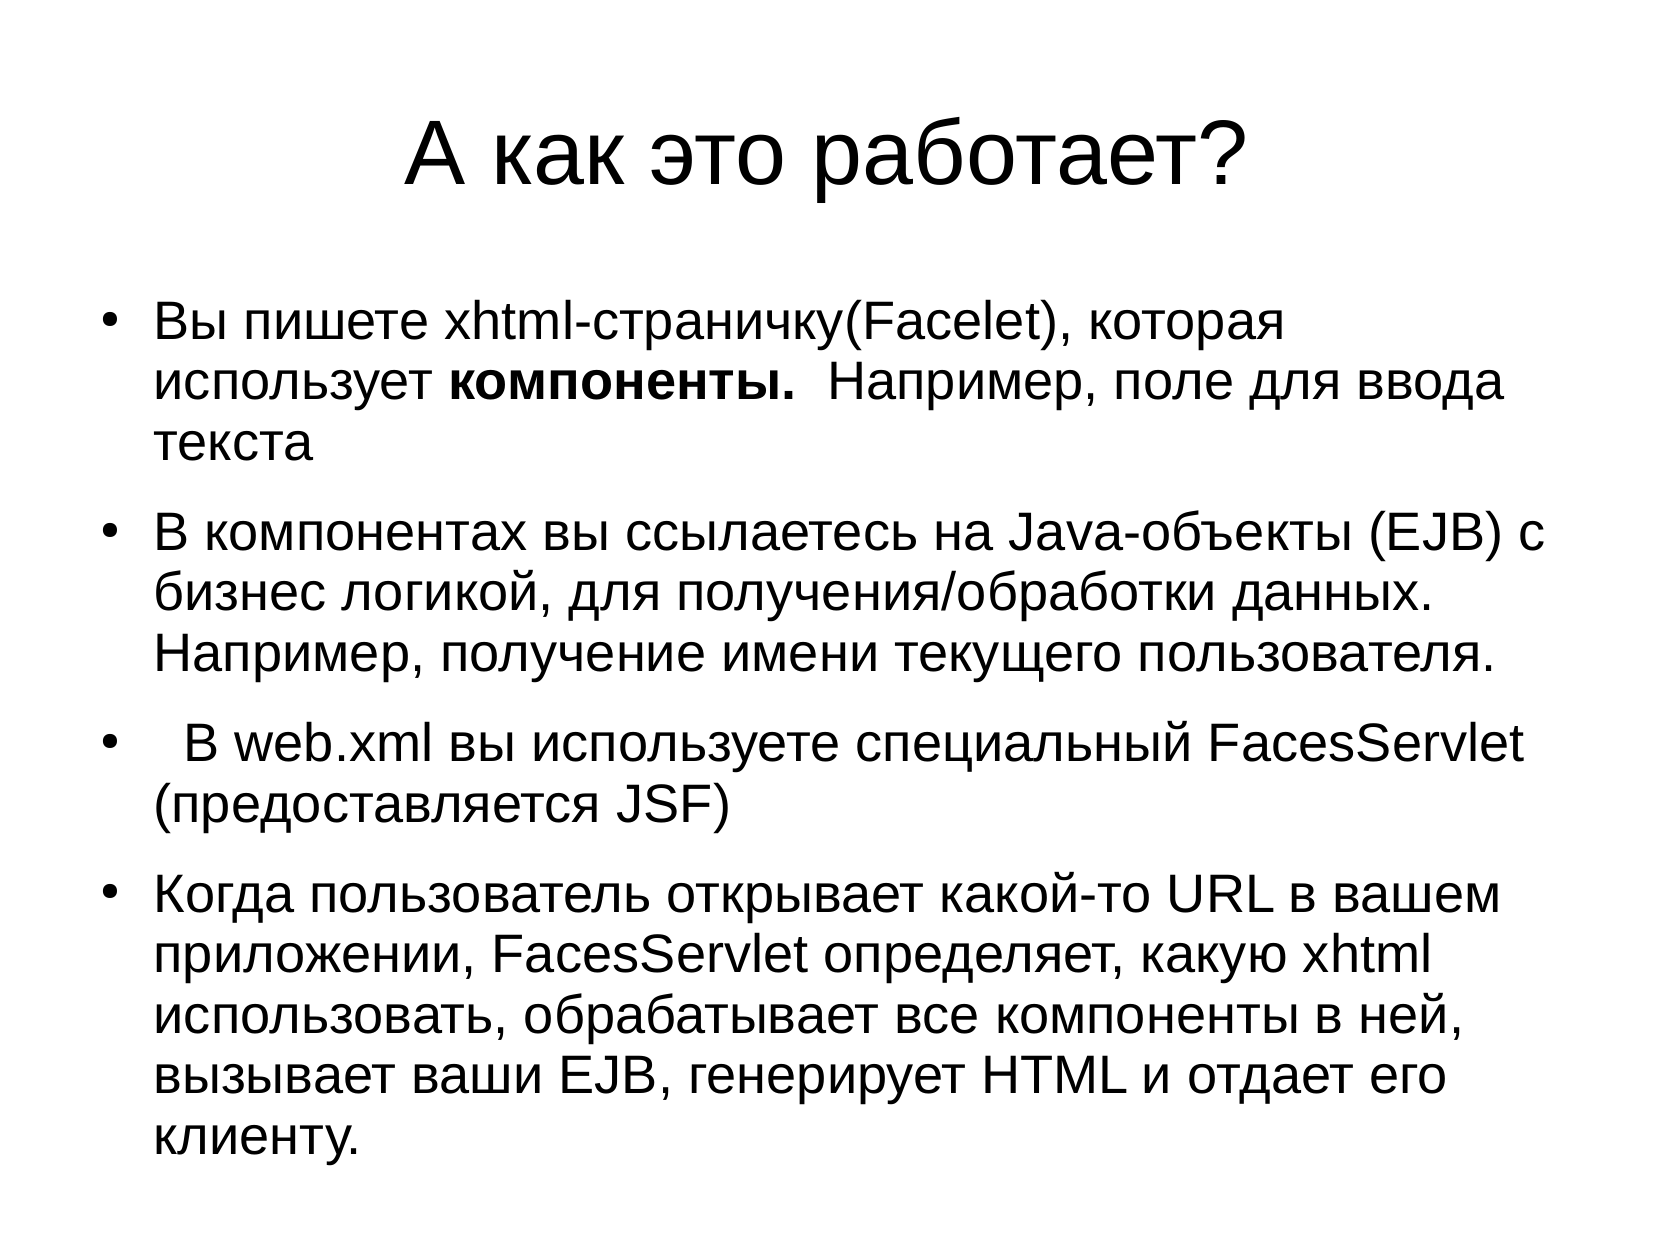

# А как это работает?
Вы пишете xhtml-страничку(Facelet), которая использует компоненты. Например, поле для ввода текста
В компонентах вы ссылаетесь на Java-объекты (EJB) с бизнес логикой, для получения/обработки данных. Например, получение имени текущего пользователя.
 В web.xml вы используете специальный FacesServlet (предоставляется JSF)
Когда пользователь открывает какой-то URL в вашем приложении, FacesServlet определяет, какую xhtml использовать, обрабатывает все компоненты в ней, вызывает ваши EJB, генерирует HTML и отдает его клиенту.